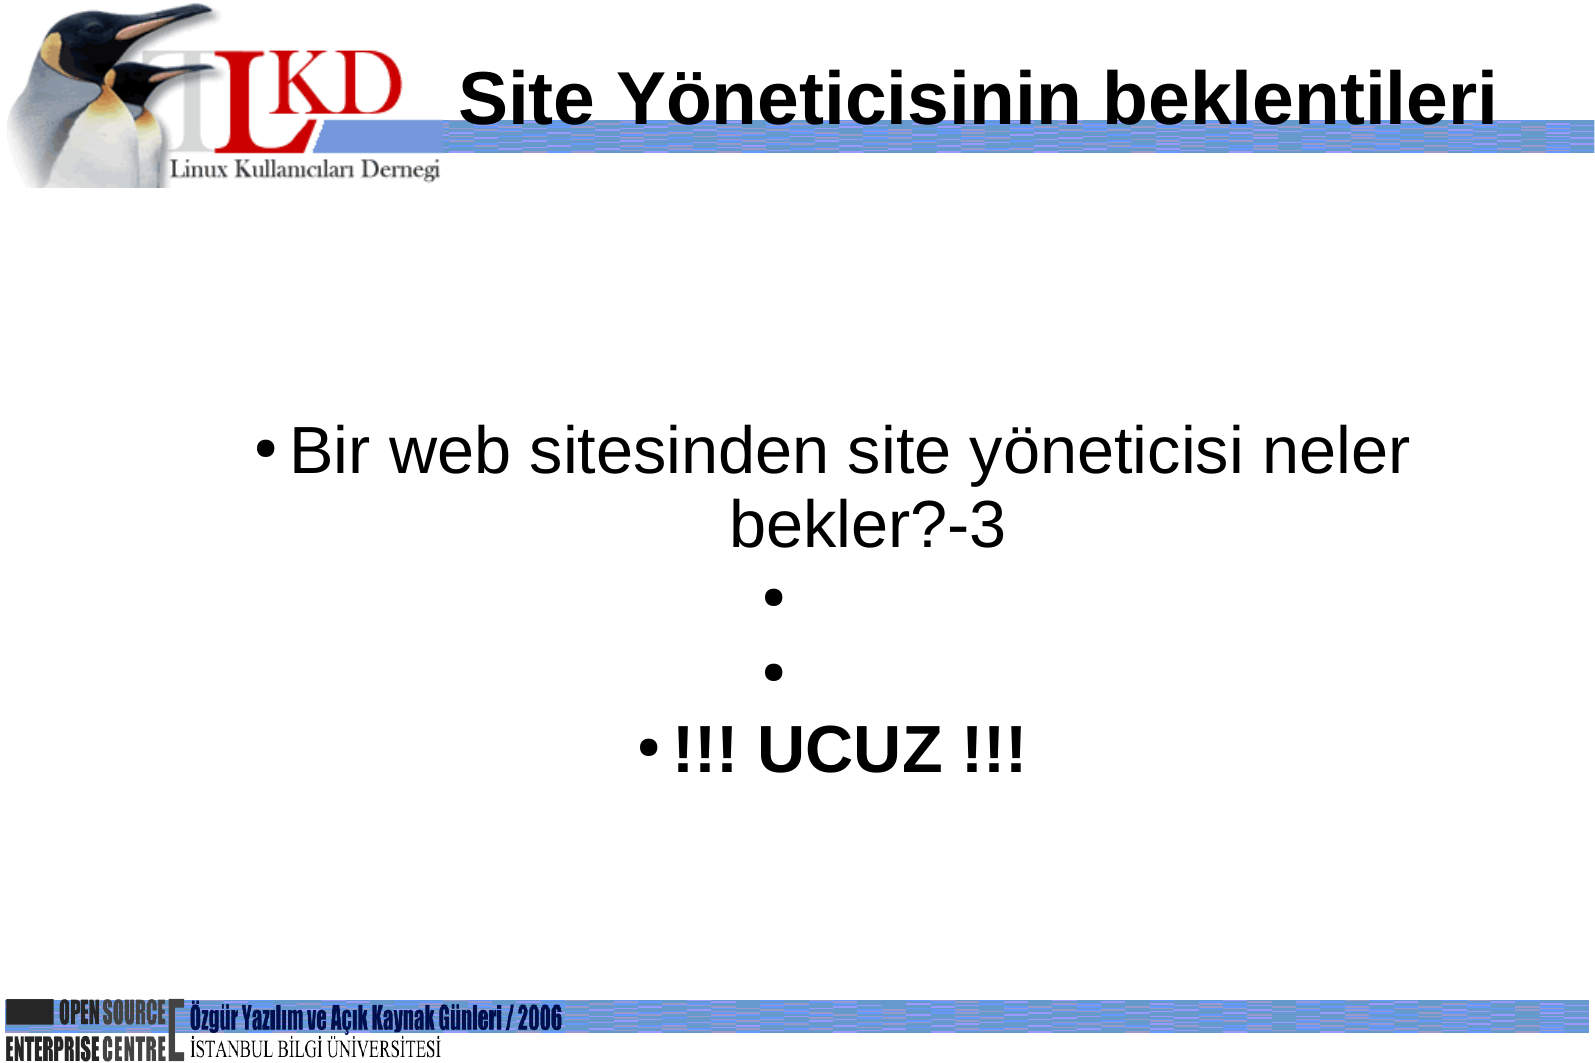

# Site Yöneticisinin beklentileri
Bir web sitesinden site yöneticisi neler bekler?-3
!!! UCUZ !!!